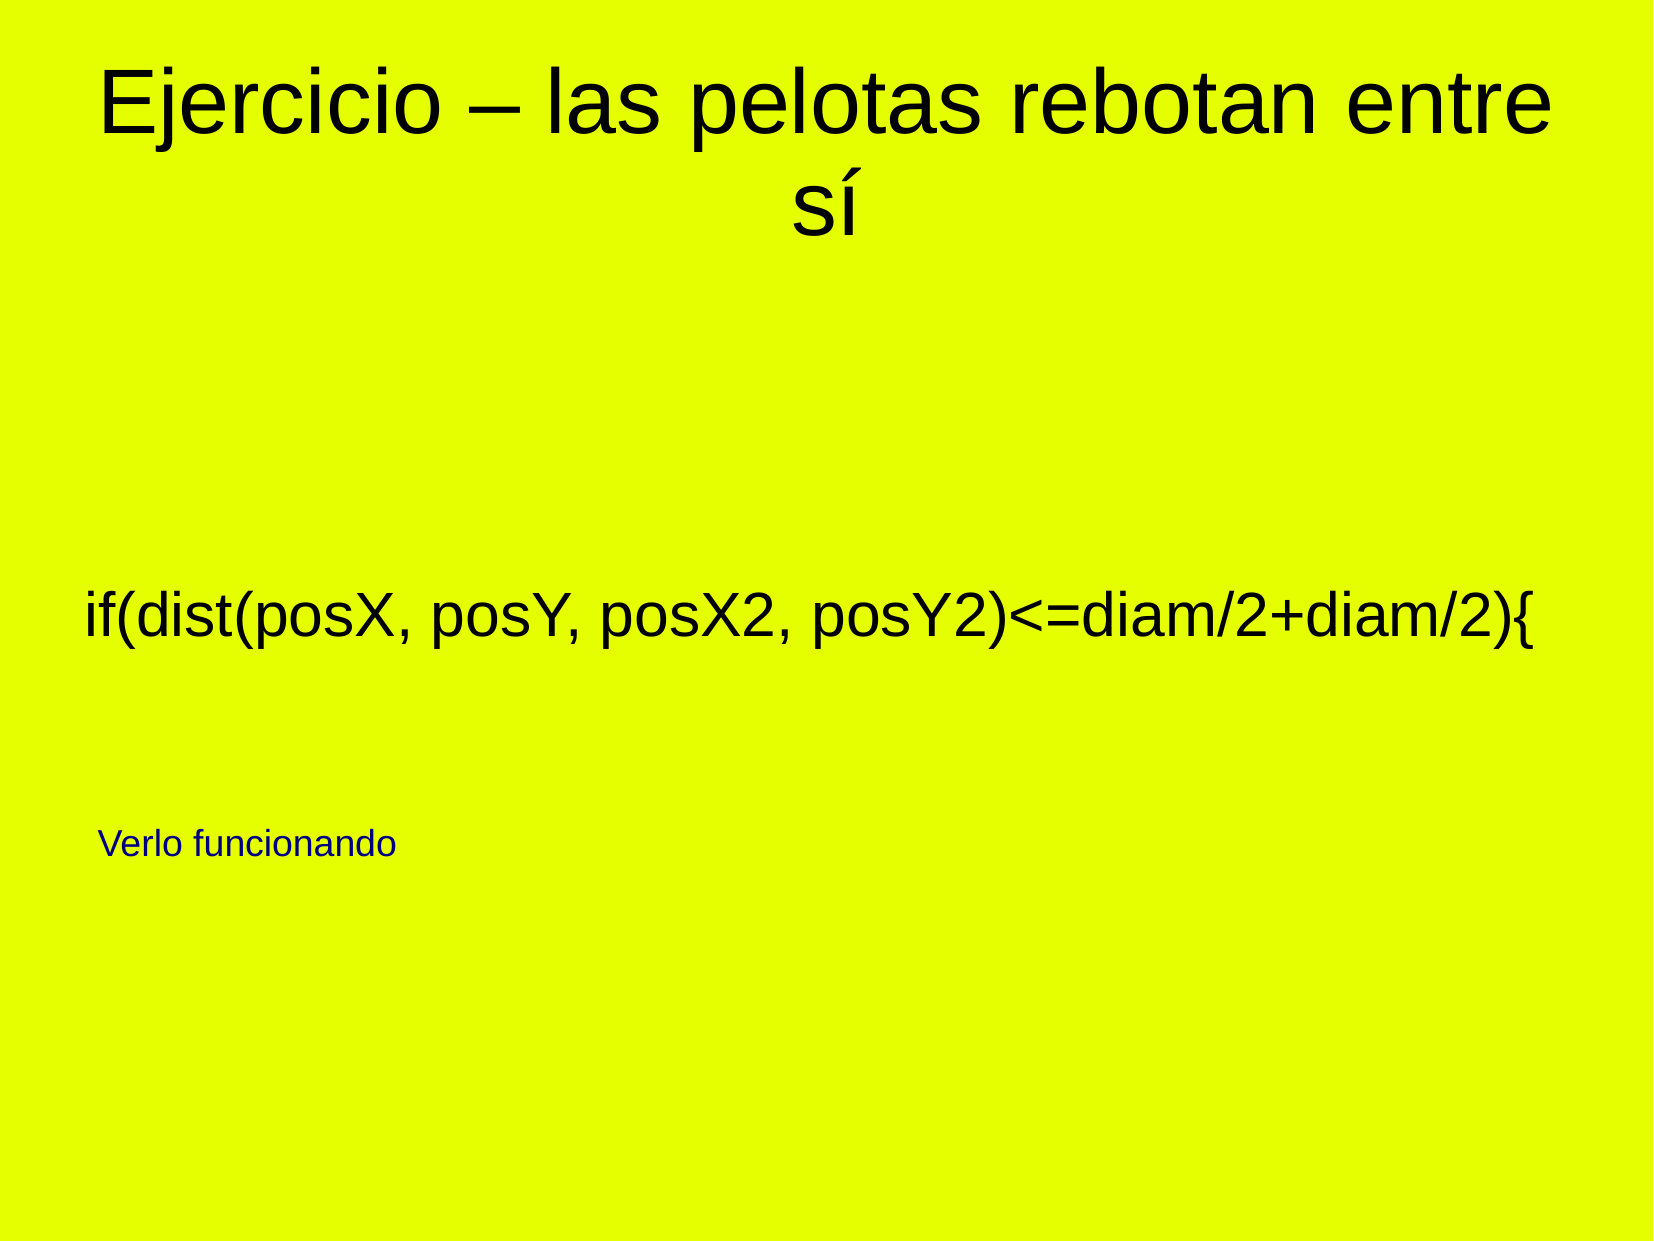

# Ejercicio – las pelotas rebotan entre sí
if(dist(posX, posY, posX2, posY2)<=diam/2+diam/2){
Verlo funcionando